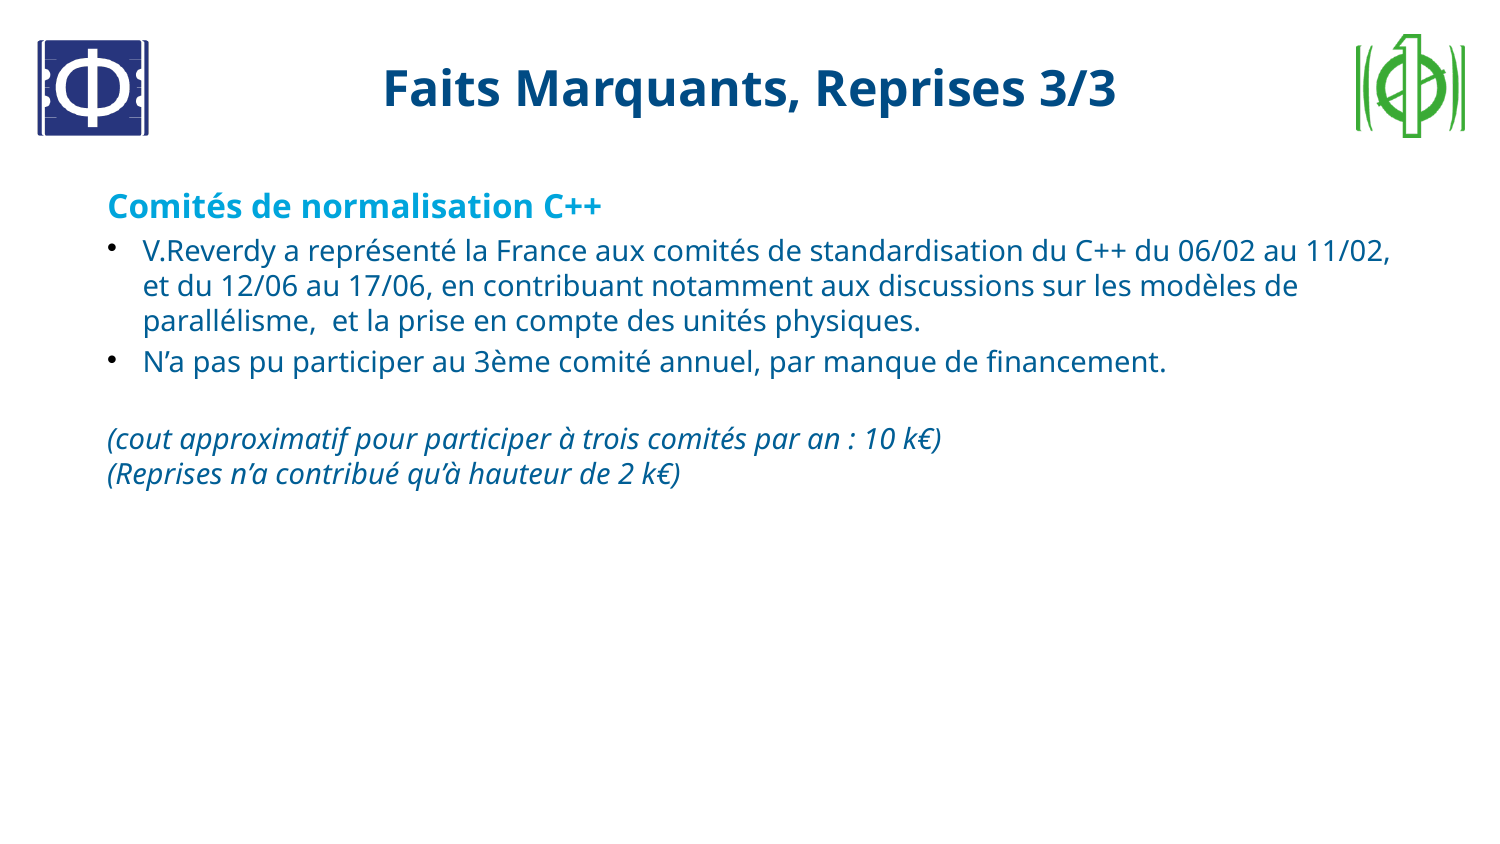

Faits Marquants, Reprises 3/3
Comités de normalisation C++
V.Reverdy a représenté la France aux comités de standardisation du C++ du 06/02 au 11/02, et du 12/06 au 17/06, en contribuant notamment aux discussions sur les modèles de parallélisme, et la prise en compte des unités physiques.
N’a pas pu participer au 3ème comité annuel, par manque de financement.
(cout approximatif pour participer à trois comités par an : 10 k€)
(Reprises n’a contribué qu’à hauteur de 2 k€)